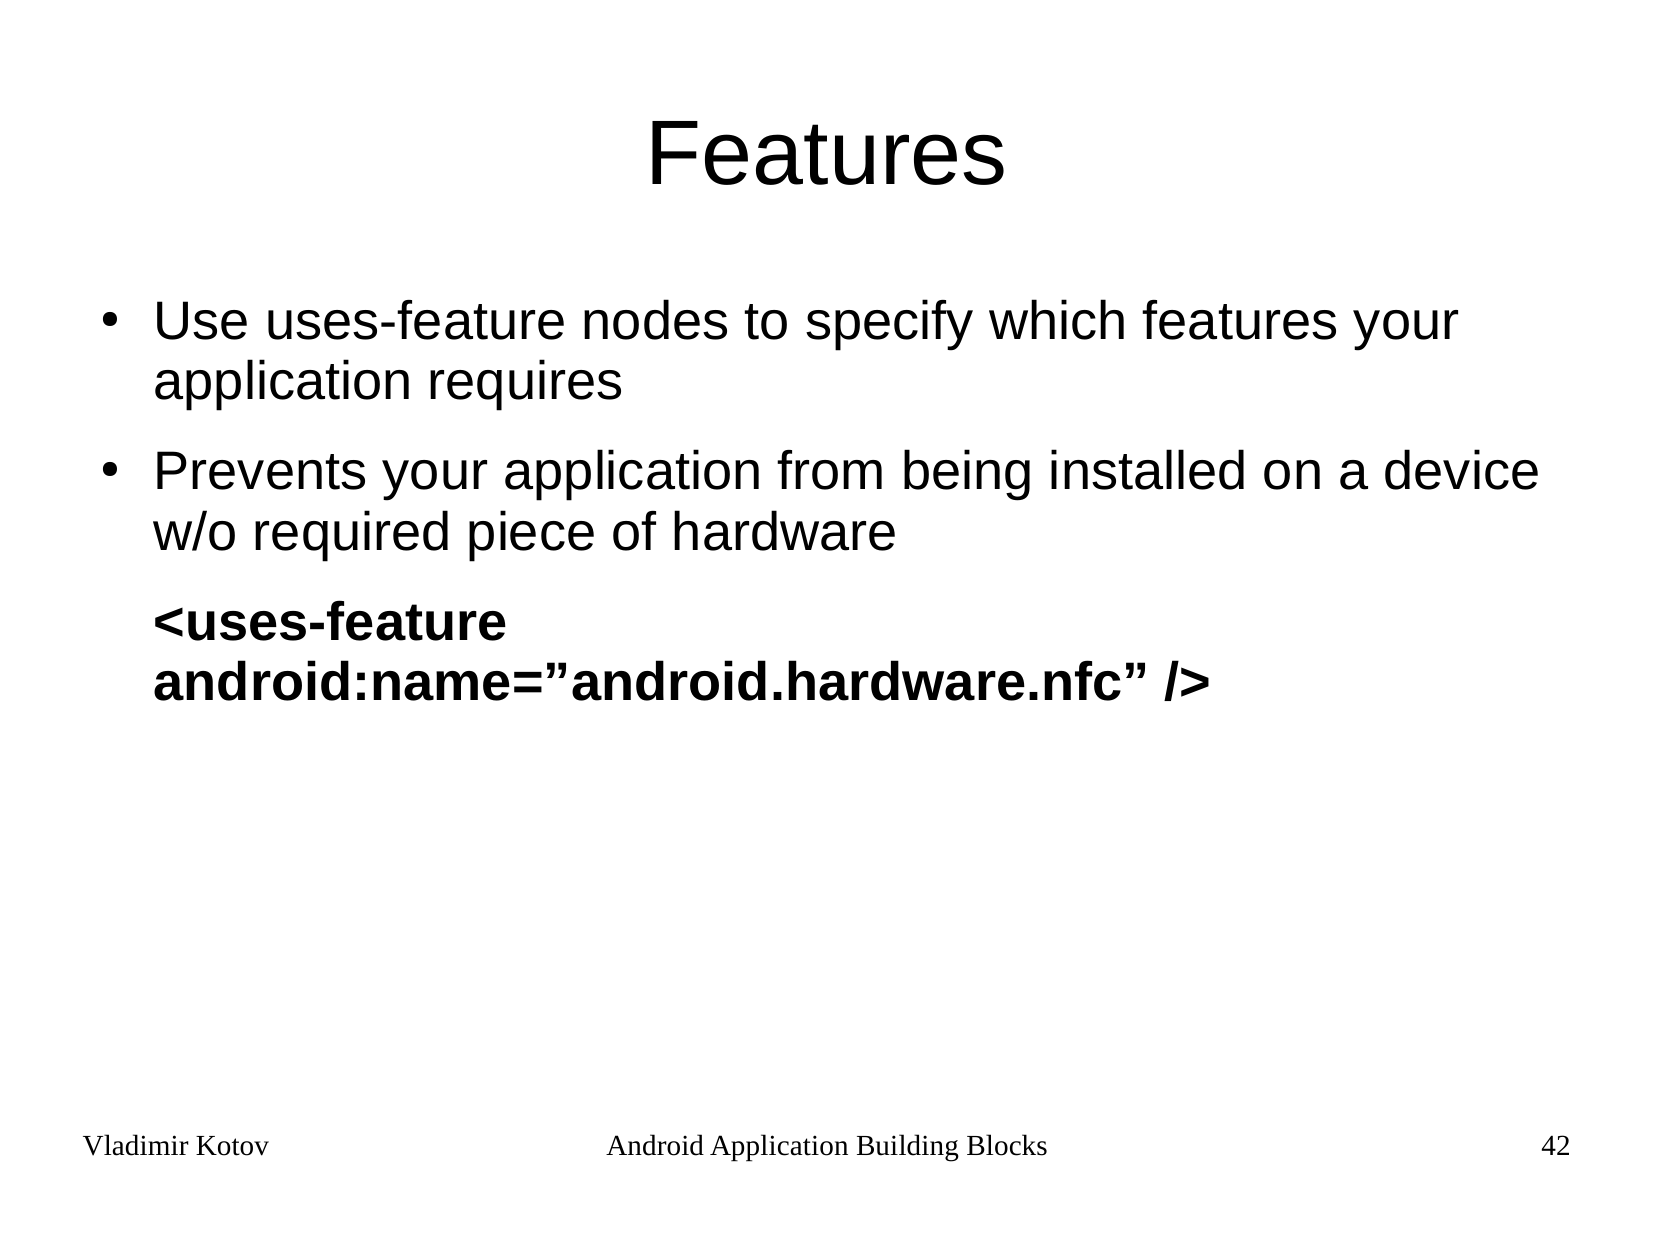

# Features
Use uses-feature nodes to specify which features your application requires
Prevents your application from being installed on a device w/o required piece of hardware
<uses-feature android:name=”android.hardware.nfc” />
Vladimir Kotov
Android Application Building Blocks
42